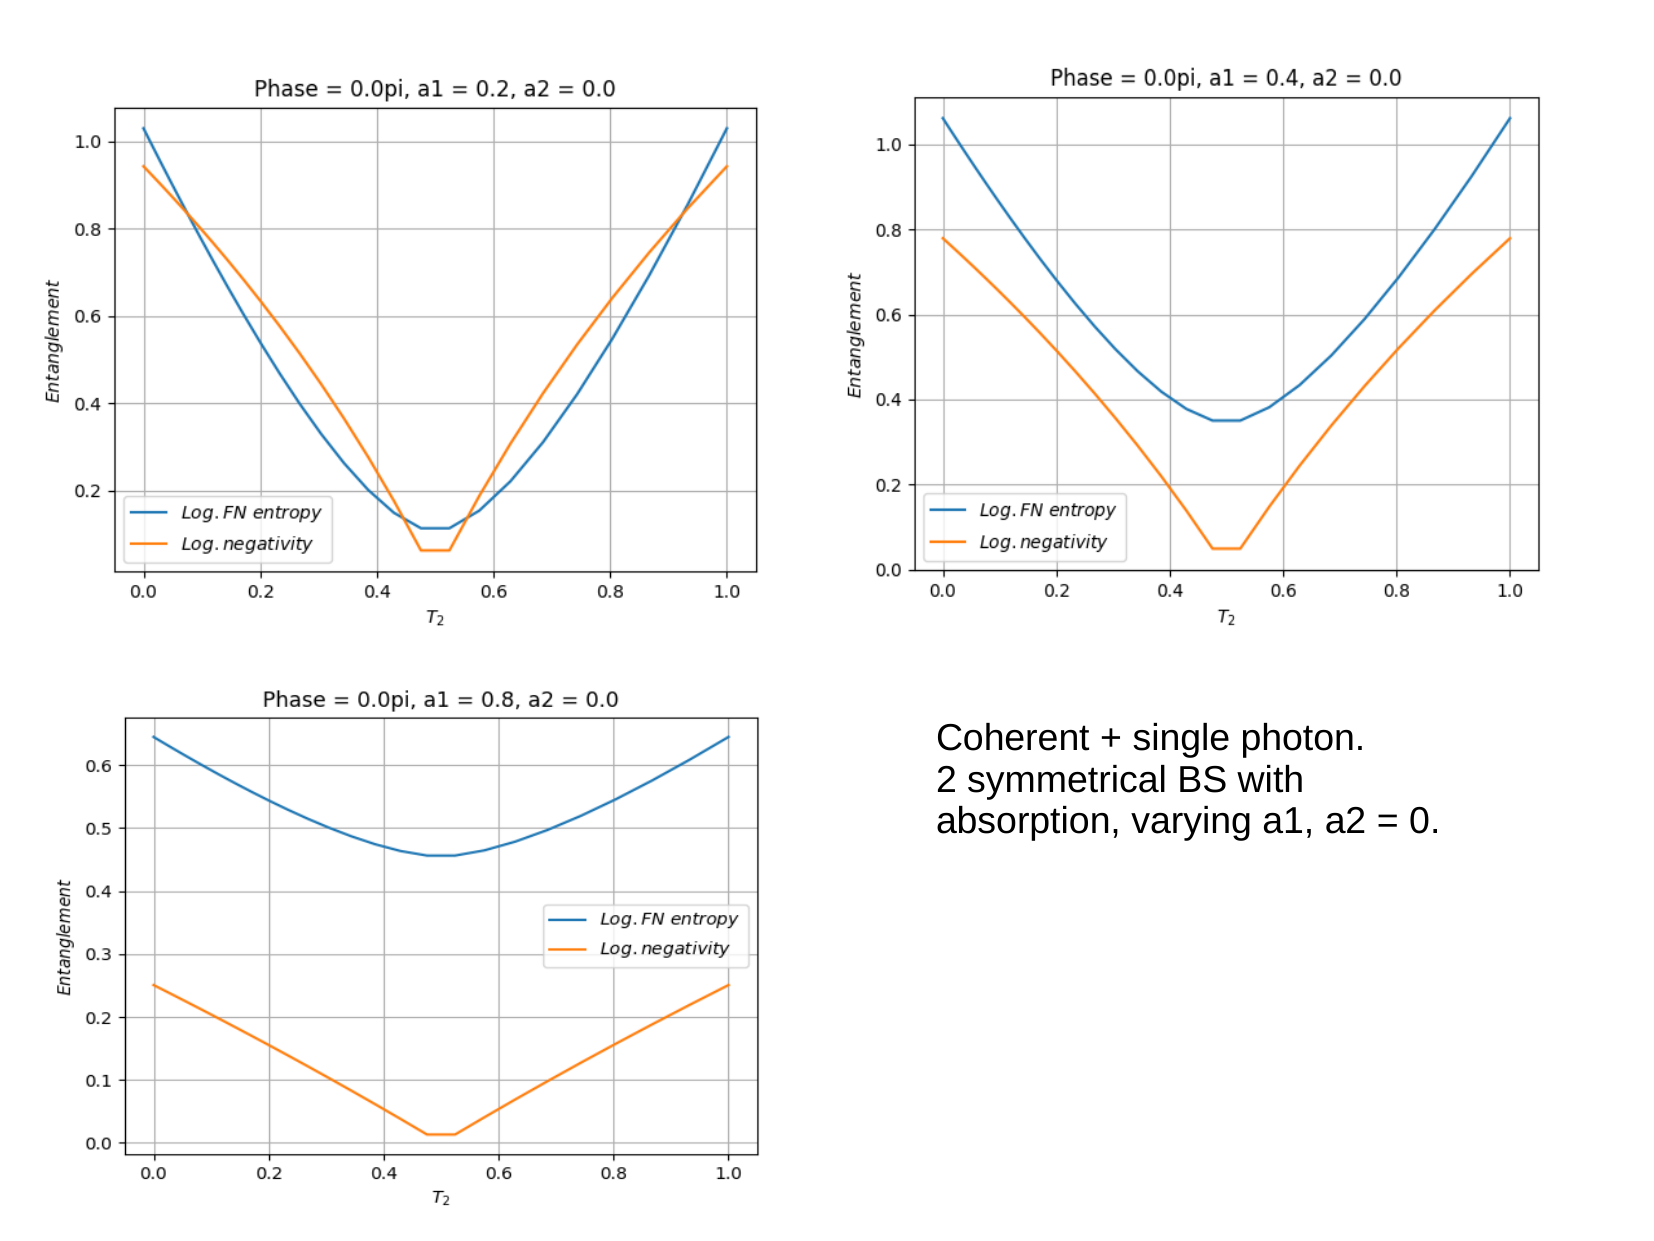

Coherent + single photon.
2 symmetrical BS with absorption, varying a1, a2 = 0.